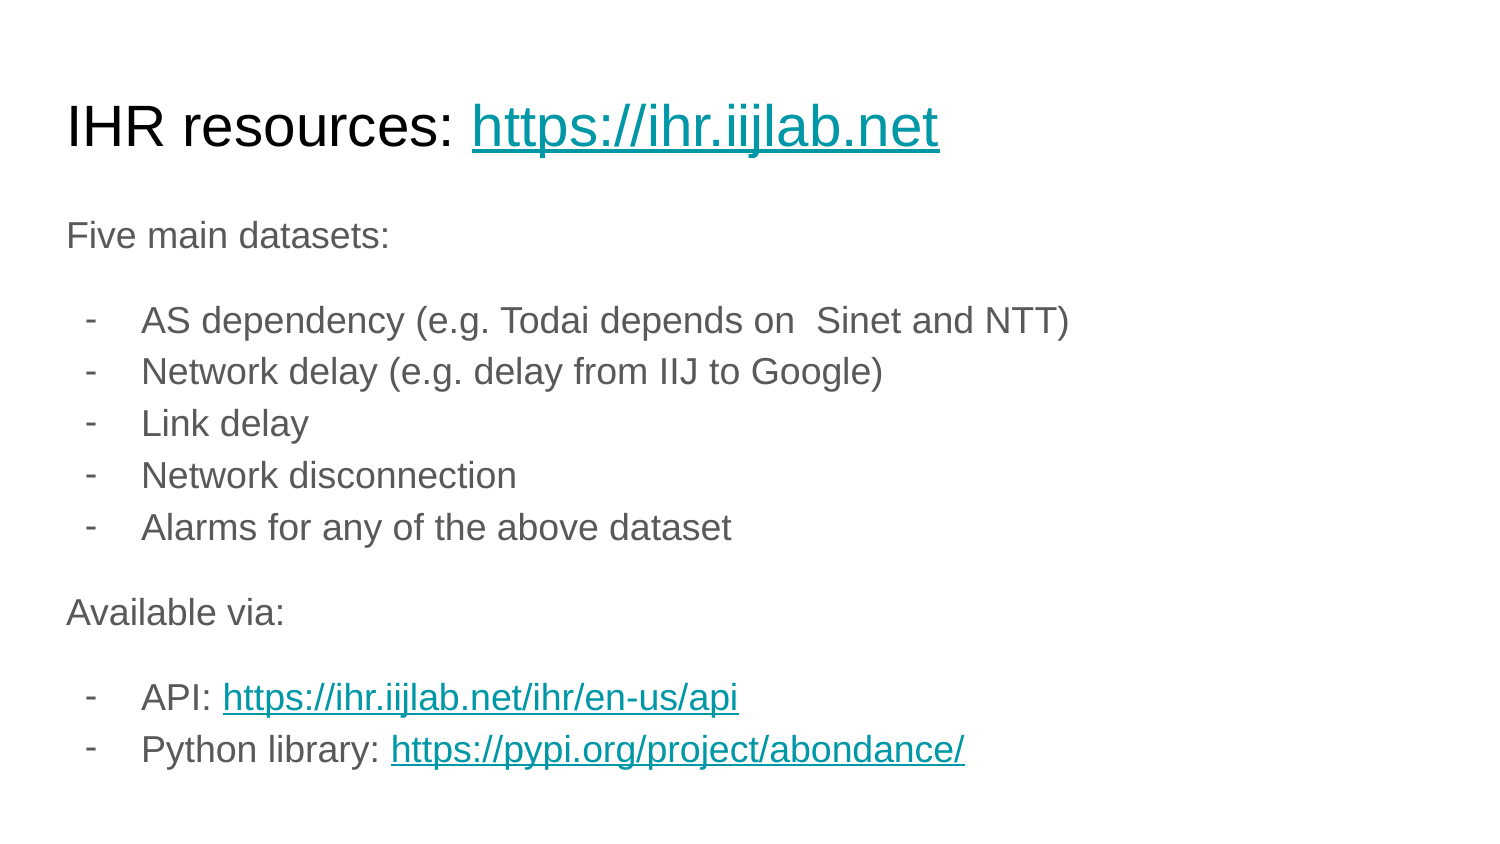

# IHR resources: https://ihr.iijlab.net
Five main datasets:
AS dependency (e.g. Todai depends on Sinet and NTT)
Network delay (e.g. delay from IIJ to Google)
Link delay
Network disconnection
Alarms for any of the above dataset
Available via:
API: https://ihr.iijlab.net/ihr/en-us/api
Python library: https://pypi.org/project/abondance/